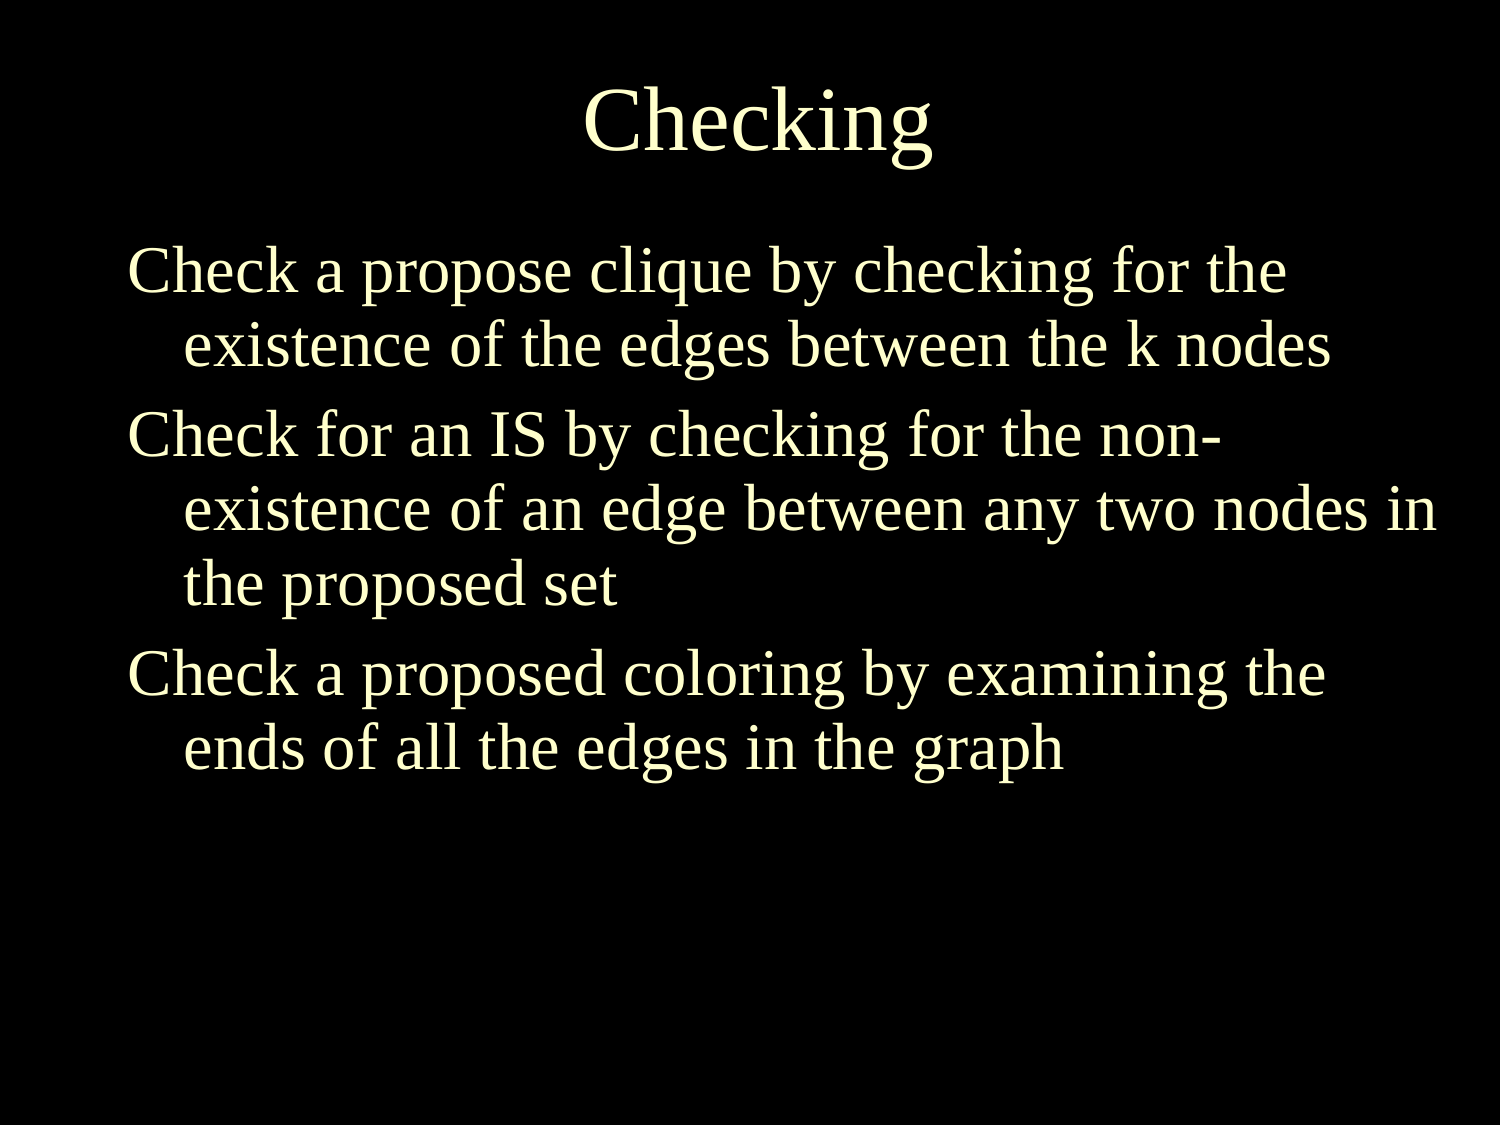

# Checking
Check a propose clique by checking for the existence of the edges between the k nodes
Check for an IS by checking for the non-existence of an edge between any two nodes in the proposed set
Check a proposed coloring by examining the ends of all the edges in the graph